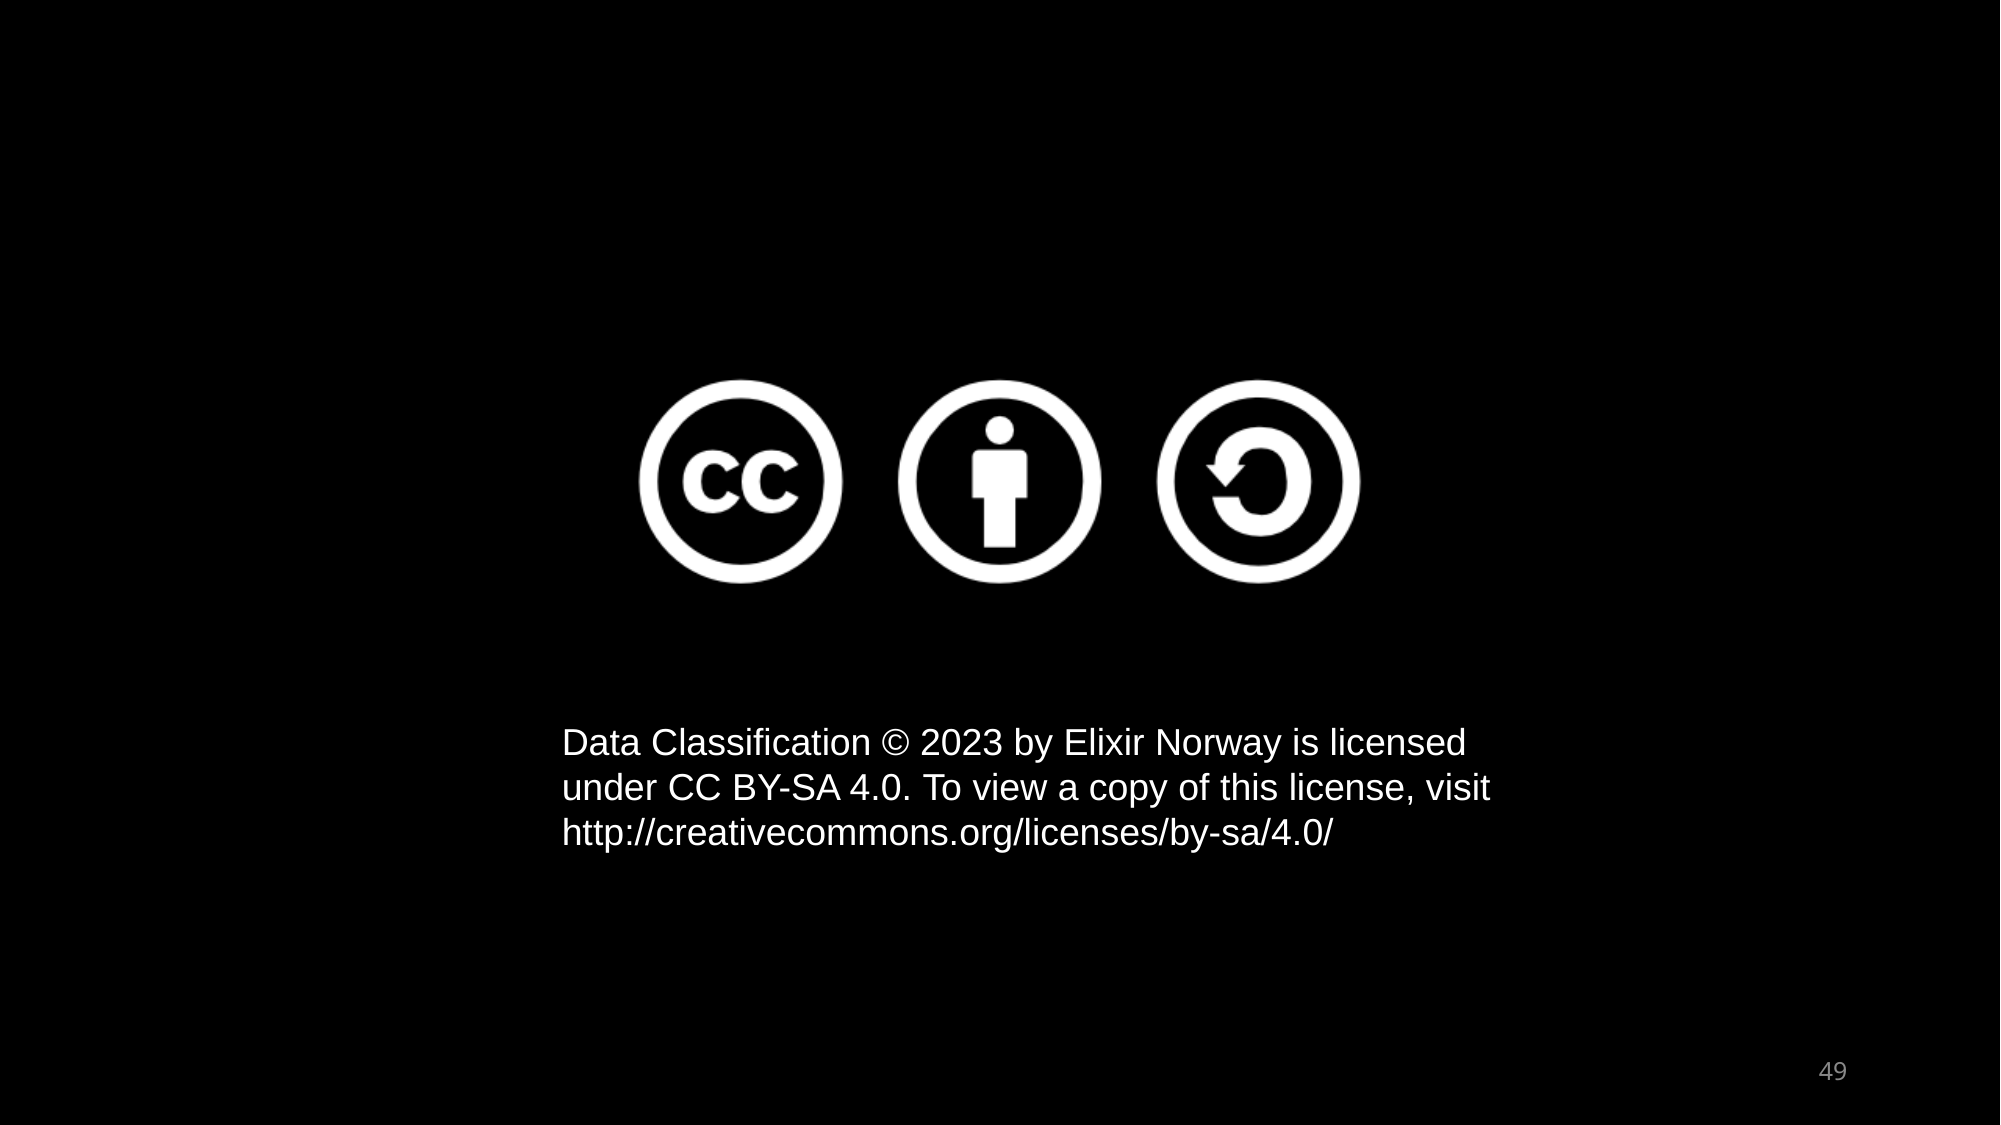

Data Classification © 2023 by Elixir Norway is licensed under CC BY-SA 4.0. To view a copy of this license, visit http://creativecommons.org/licenses/by-sa/4.0/